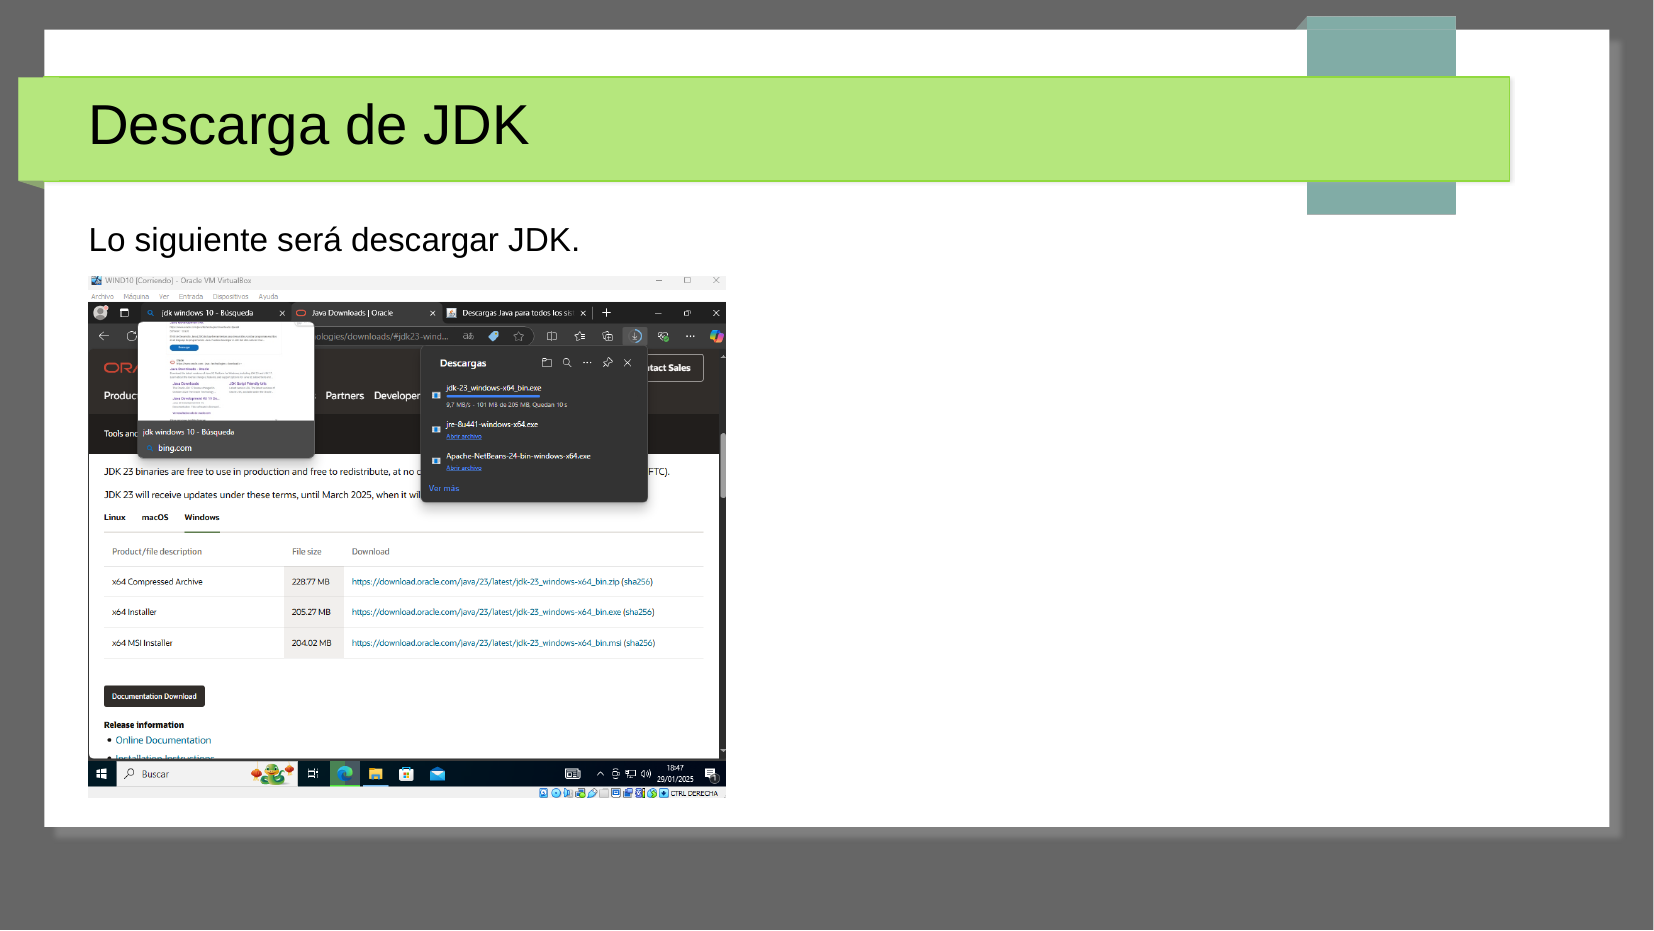

# Descarga de JDK
Lo siguiente será descargar JDK.